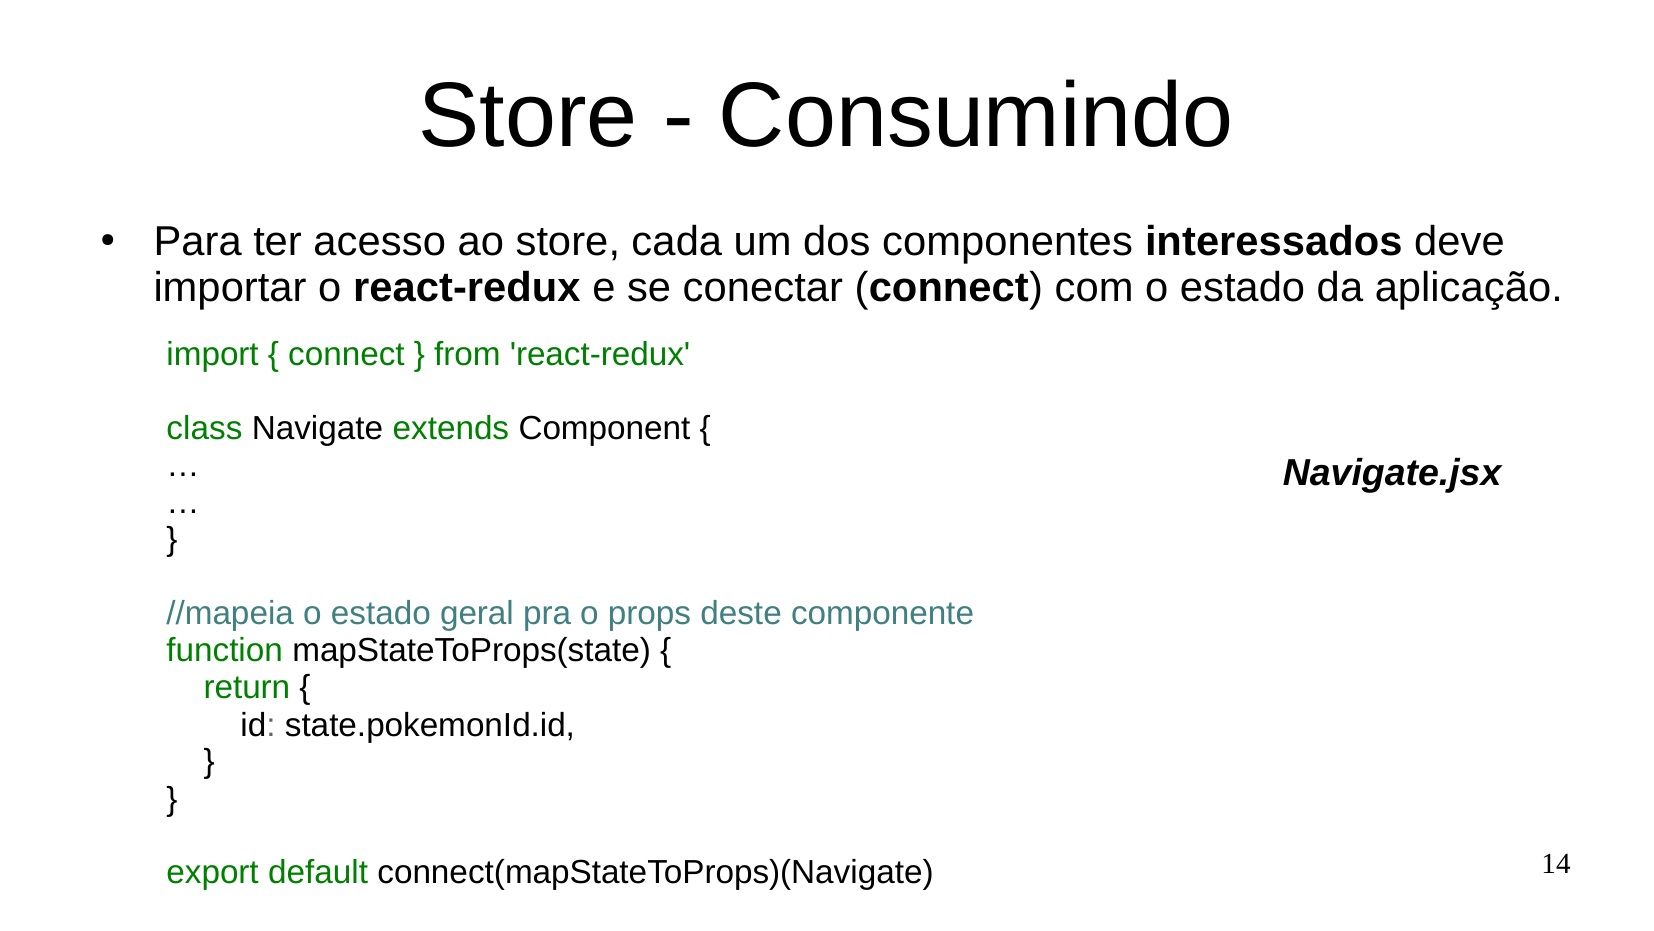

# Store - Consumindo
Para ter acesso ao store, cada um dos componentes interessados deve importar o react-redux e se conectar (connect) com o estado da aplicação.
import { connect } from 'react-redux'
class Navigate extends Component {
…
…
}
//mapeia o estado geral pra o props deste componente
function mapStateToProps(state) {
 return {
 id: state.pokemonId.id,
 }
}
export default connect(mapStateToProps)(Navigate)
Navigate.jsx
14